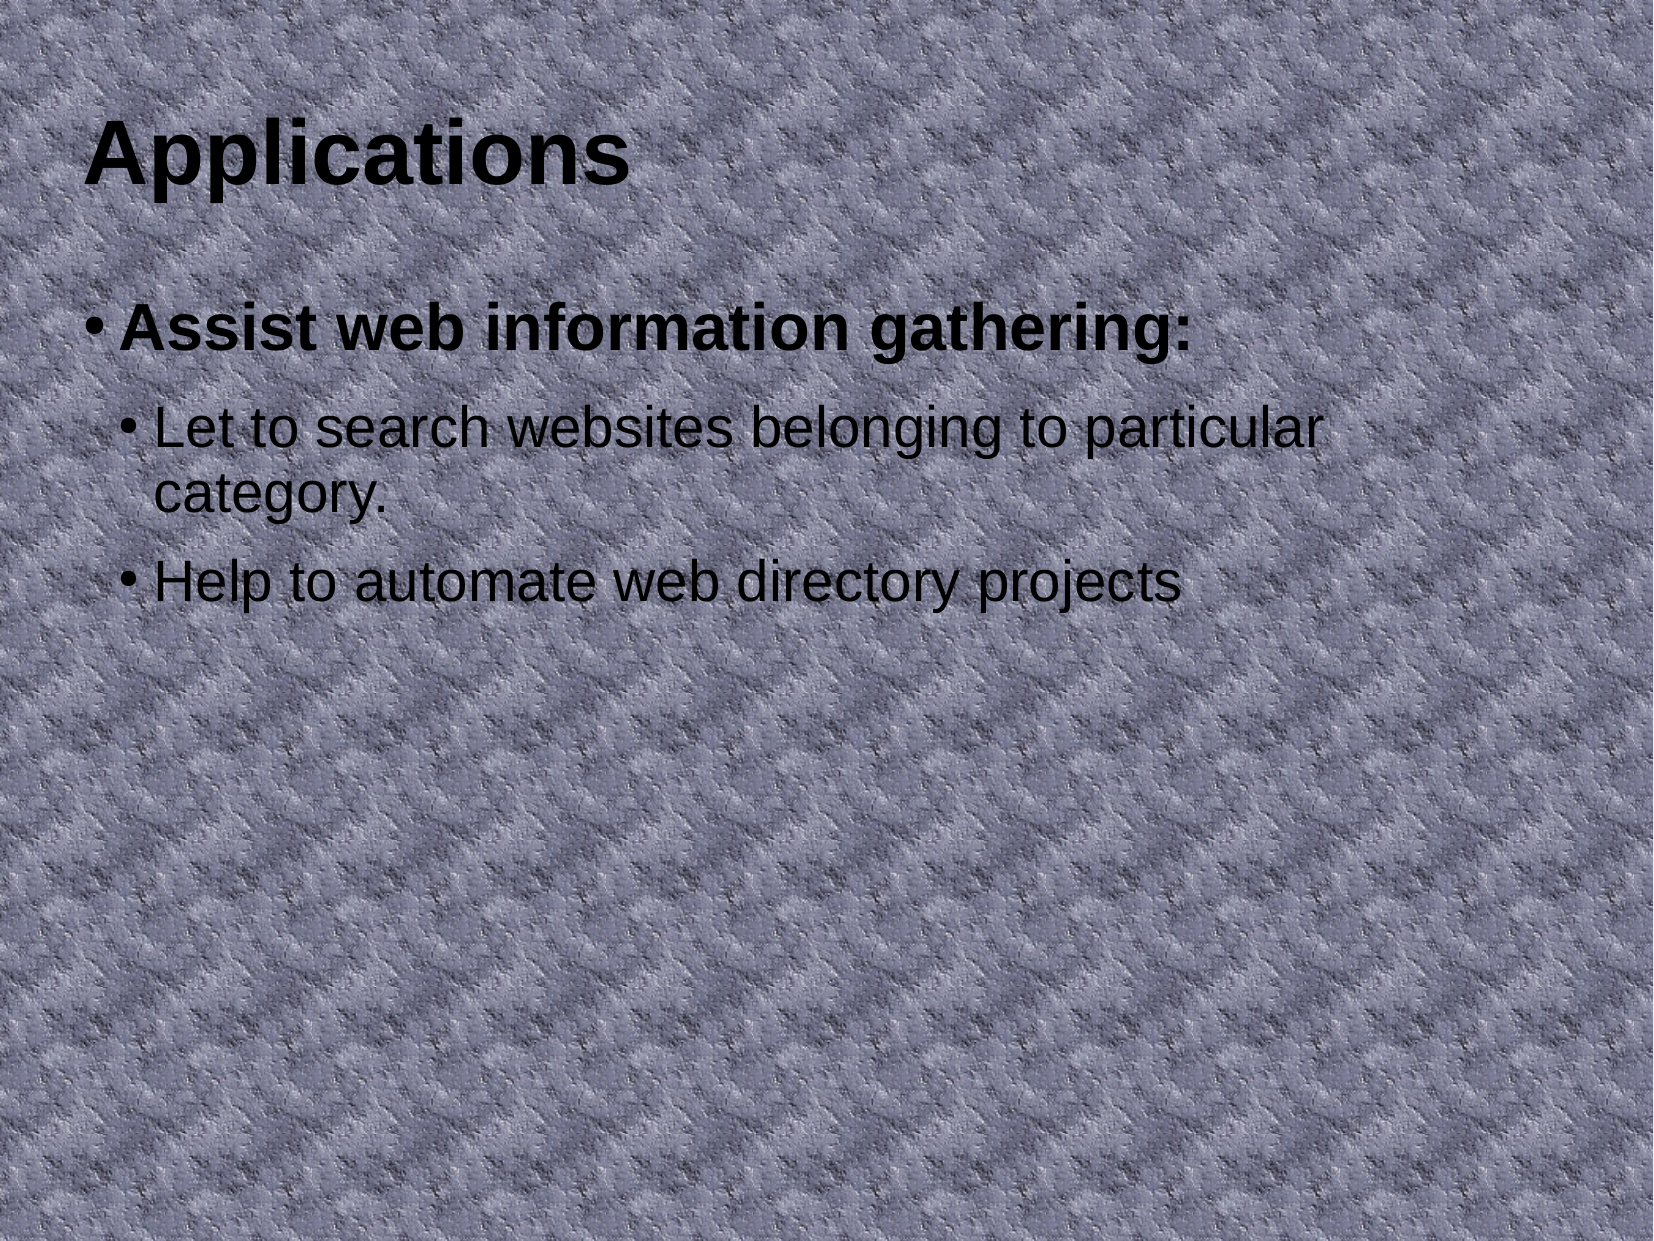

# Applications
Assist web information gathering:
Let to search websites belonging to particular category.
Help to automate web directory projects